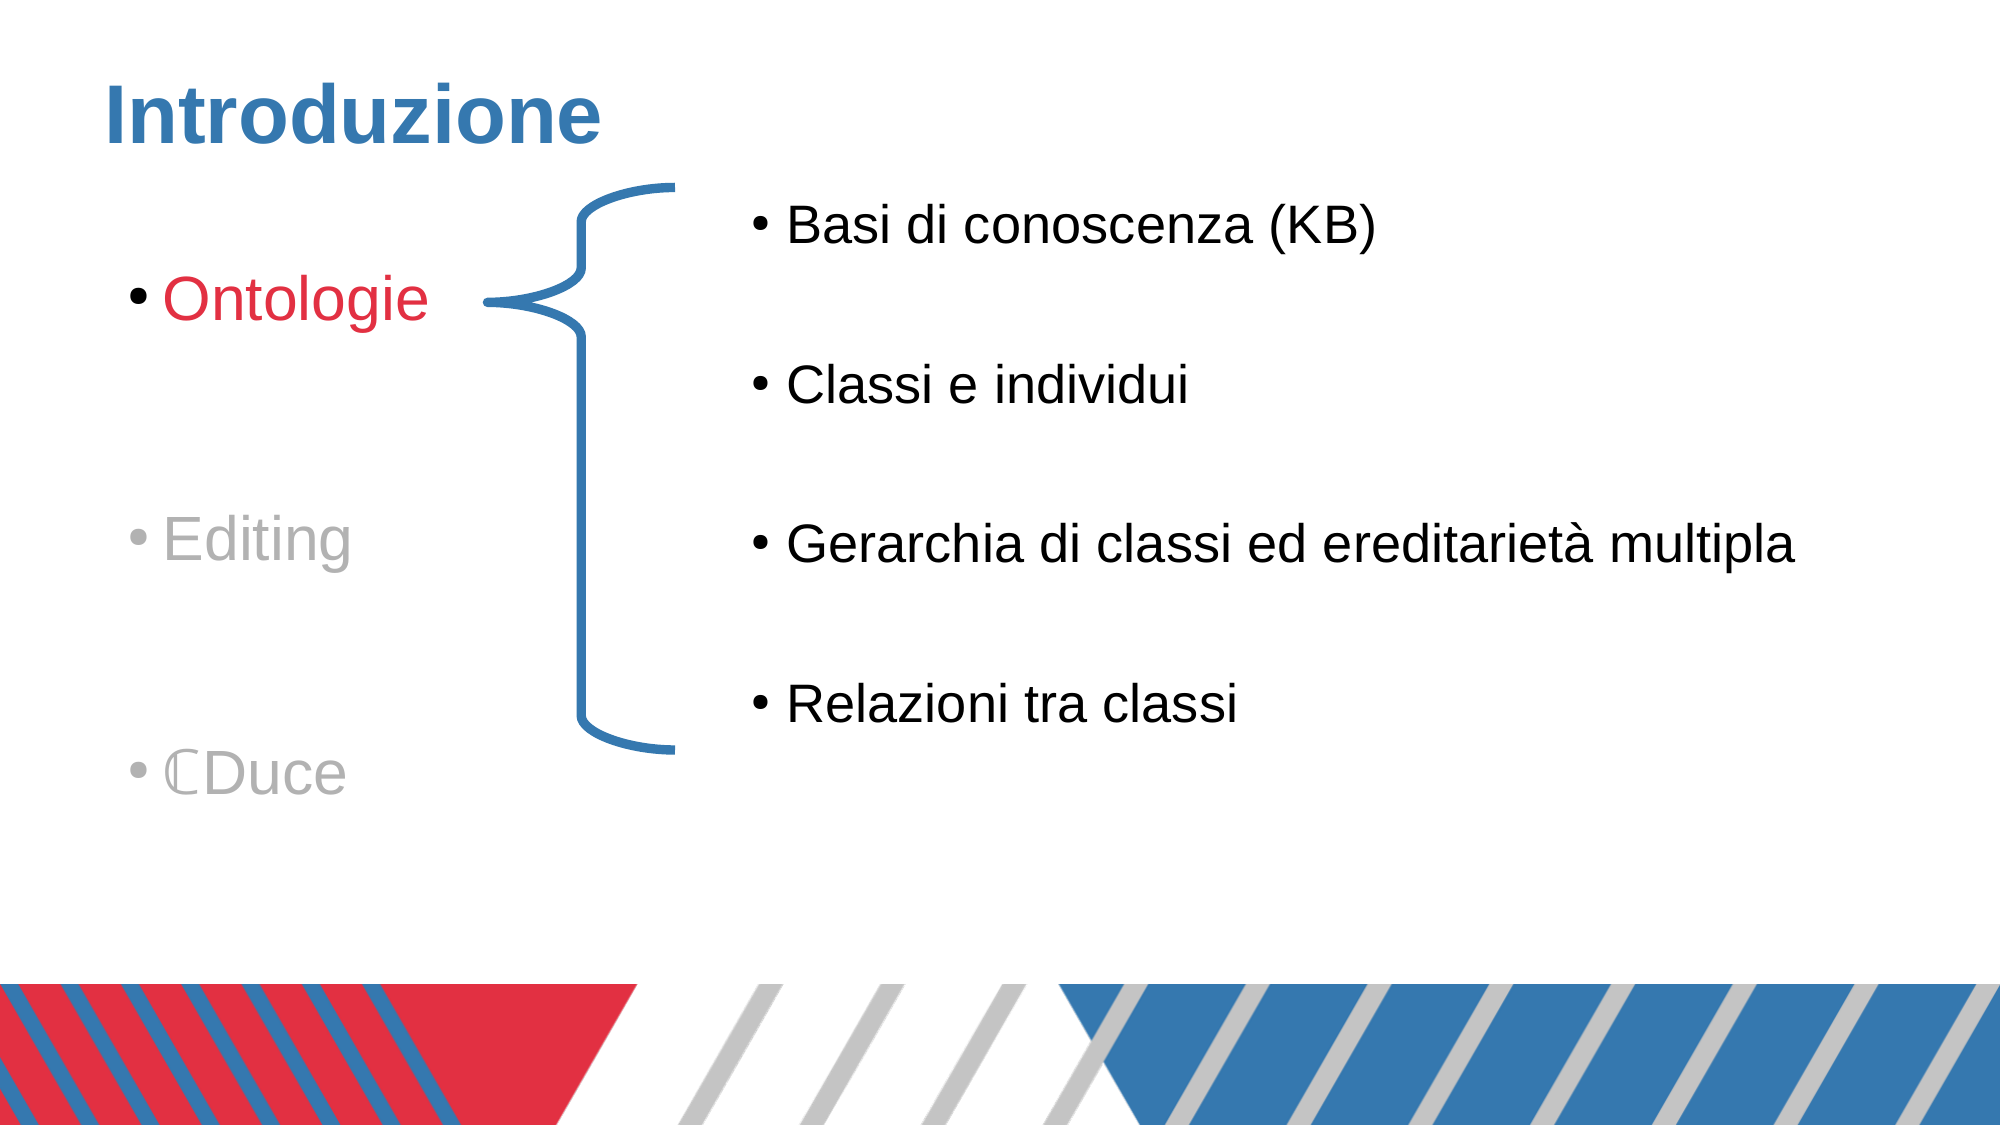

# Introduzione
Basi di conoscenza (KB)
Classi e individui
Gerarchia di classi ed ereditarietà multipla
Relazioni tra classi
Ontologie
Editing
ℂDuce